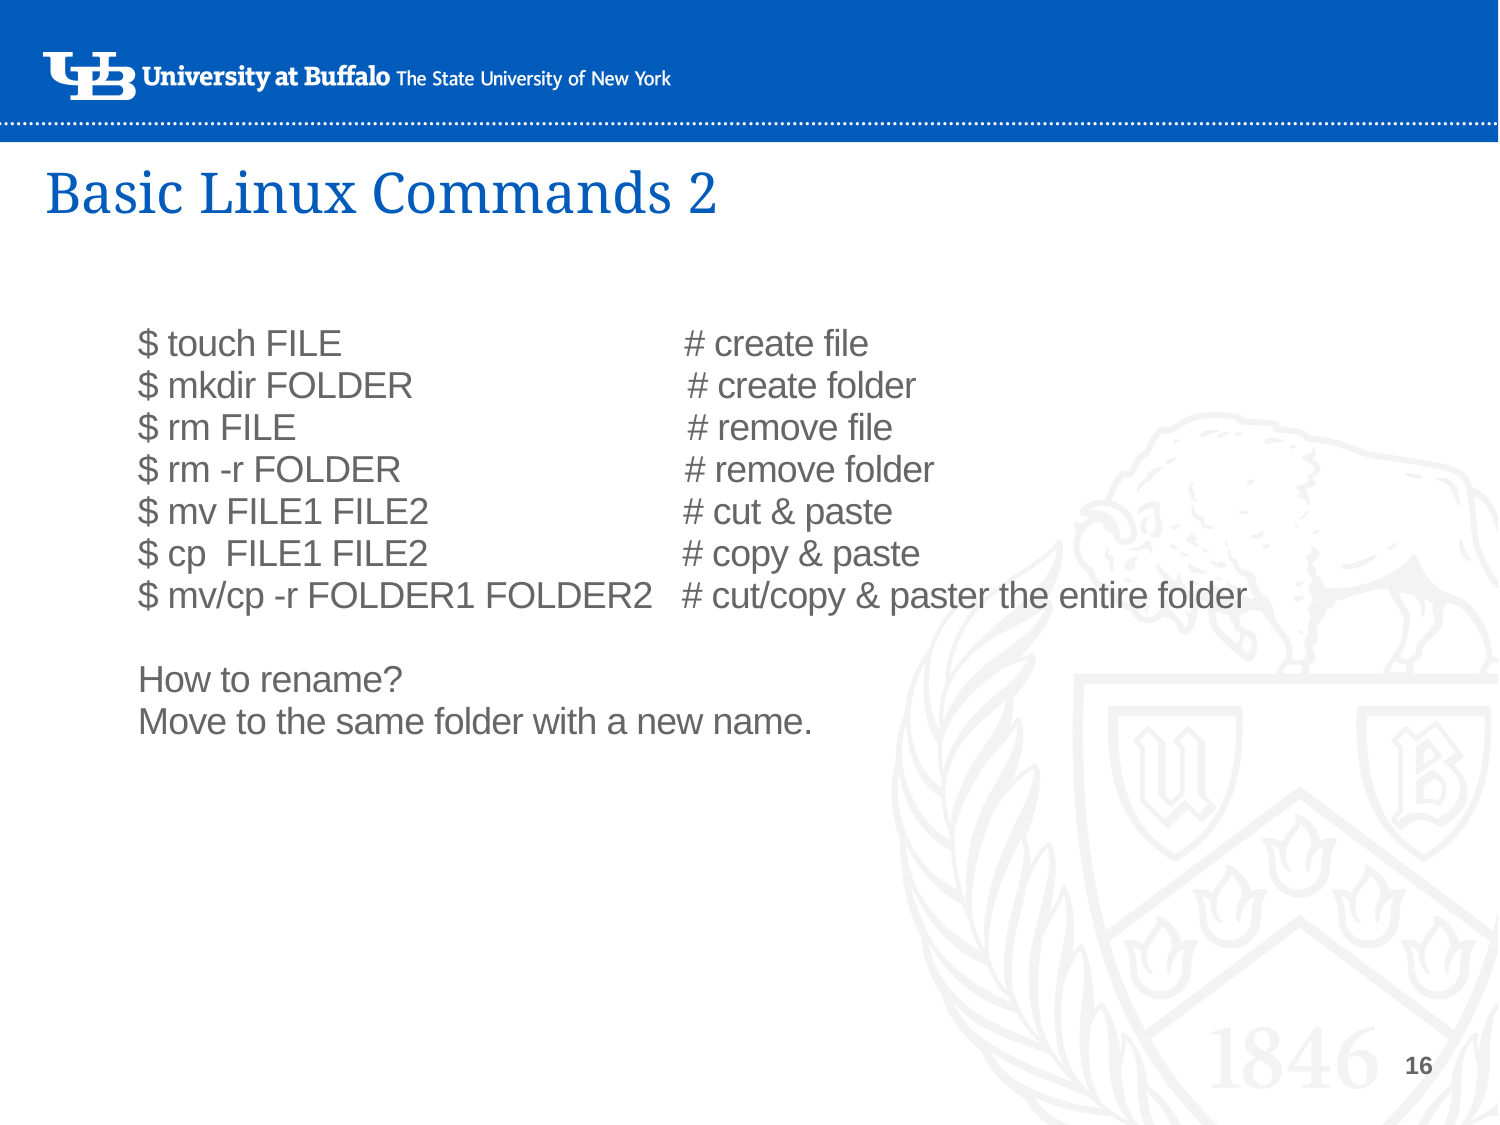

# Basic Linux Commands 2
$ touch FILE # create file
$ mkdir FOLDER # create folder
$ rm FILE # remove file
$ rm -r FOLDER # remove folder
$ mv FILE1 FILE2 # cut & paste
$ cp FILE1 FILE2 # copy & paste
$ mv/cp -r FOLDER1 FOLDER2 # cut/copy & paster the entire folder
How to rename?
Move to the same folder with a new name.